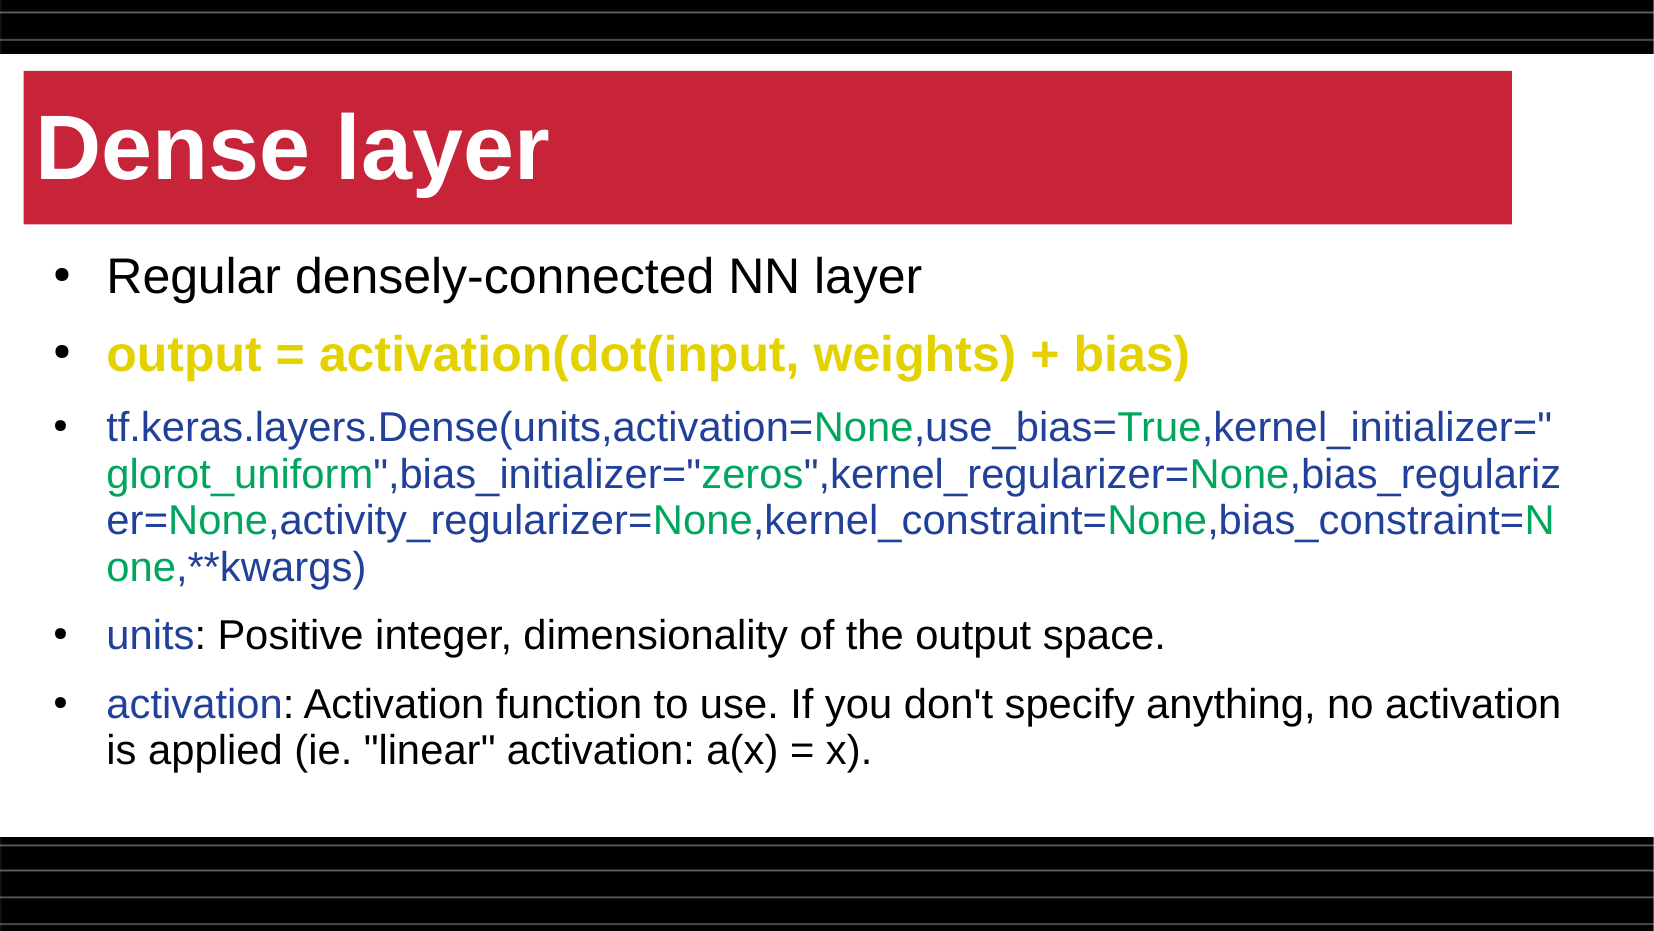

# Dense layer
Regular densely-connected NN layer
output = activation(dot(input, weights) + bias)
tf.keras.layers.Dense(units,activation=None,use_bias=True,kernel_initializer="glorot_uniform",bias_initializer="zeros",kernel_regularizer=None,bias_regularizer=None,activity_regularizer=None,kernel_constraint=None,bias_constraint=None,**kwargs)
units: Positive integer, dimensionality of the output space.
activation: Activation function to use. If you don't specify anything, no activation is applied (ie. "linear" activation: a(x) = x).